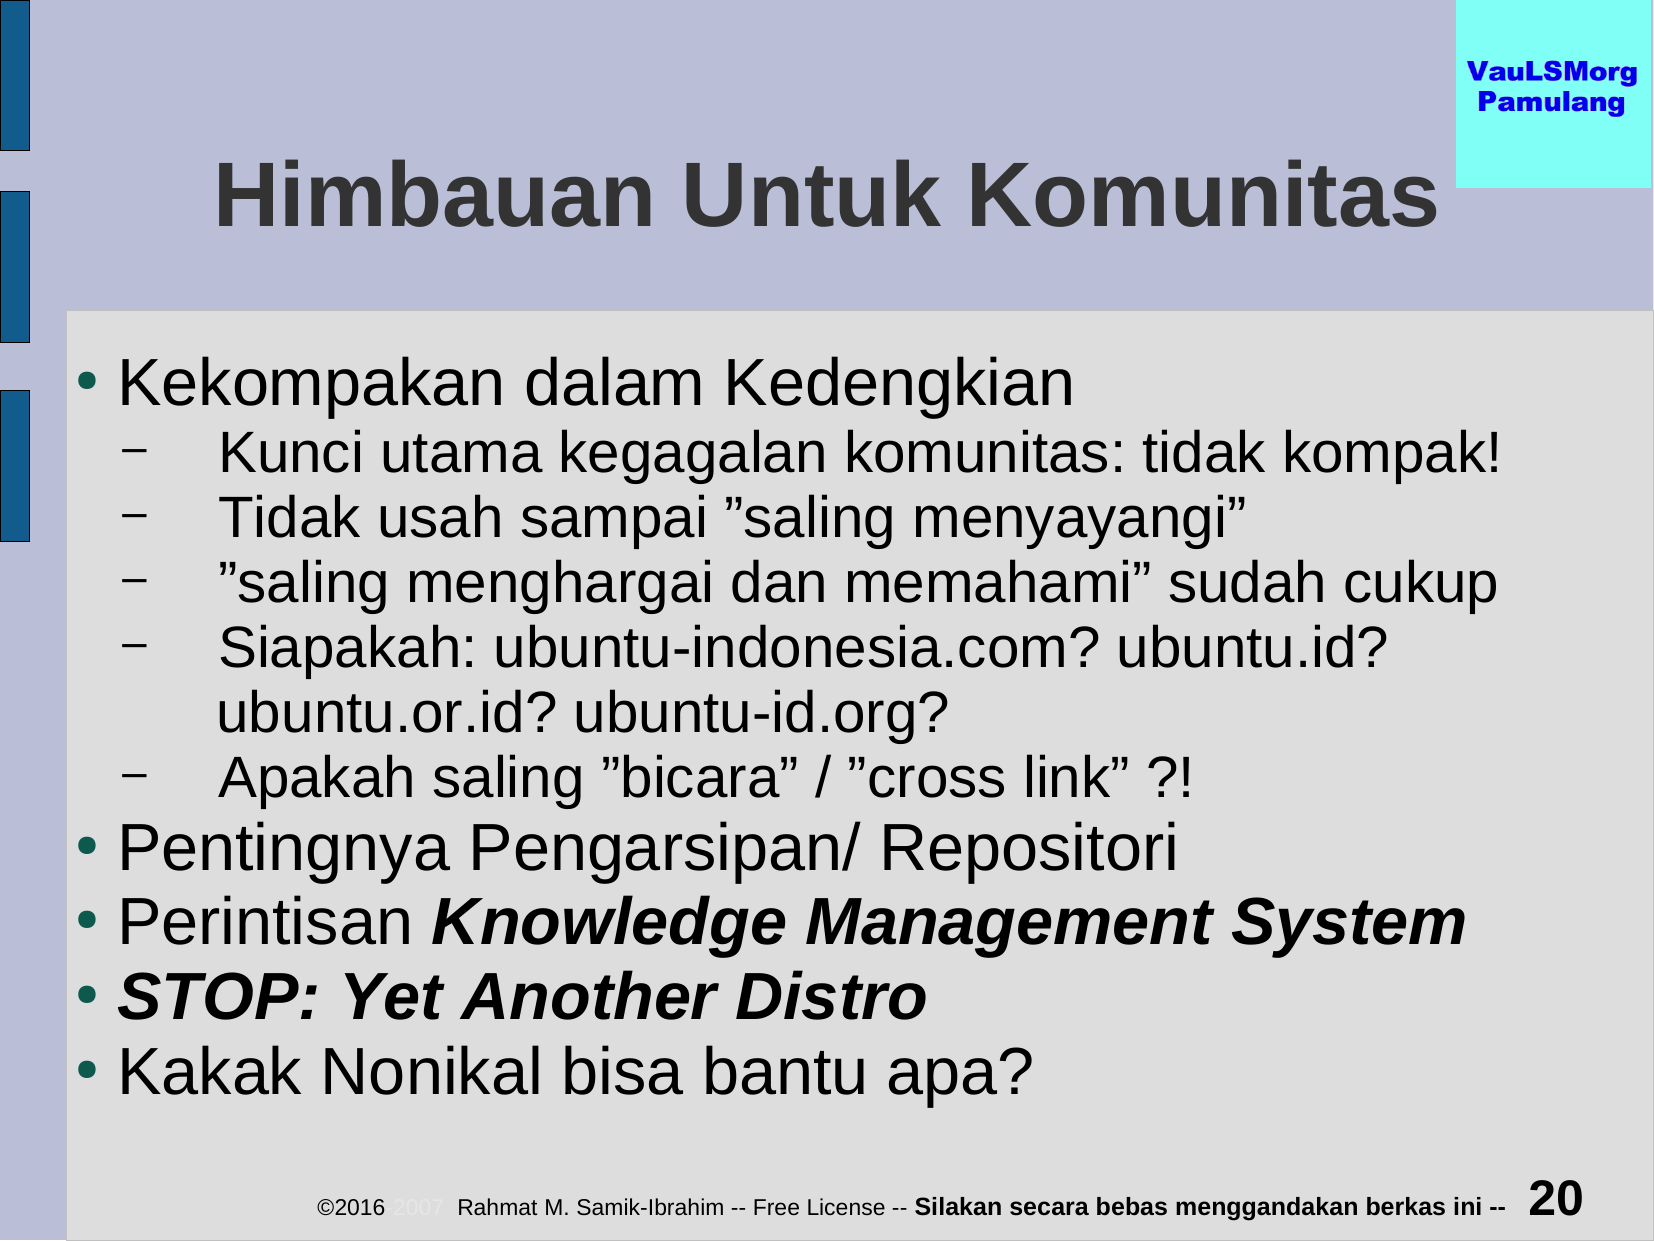

# Himbauan Untuk Komunitas
 Kekompakan dalam Kedengkian
 Kunci utama kegagalan komunitas: tidak kompak!
 Tidak usah sampai ”saling menyayangi”
 ”saling menghargai dan memahami” sudah cukup
 Siapakah: ubuntu-indonesia.com? ubuntu.id? ubuntu.or.id? ubuntu-id.org?
 Apakah saling ”bicara” / ”cross link” ?!
 Pentingnya Pengarsipan/ Repositori
 Perintisan Knowledge Management System
 STOP: Yet Another Distro
 Kakak Nonikal bisa bantu apa?